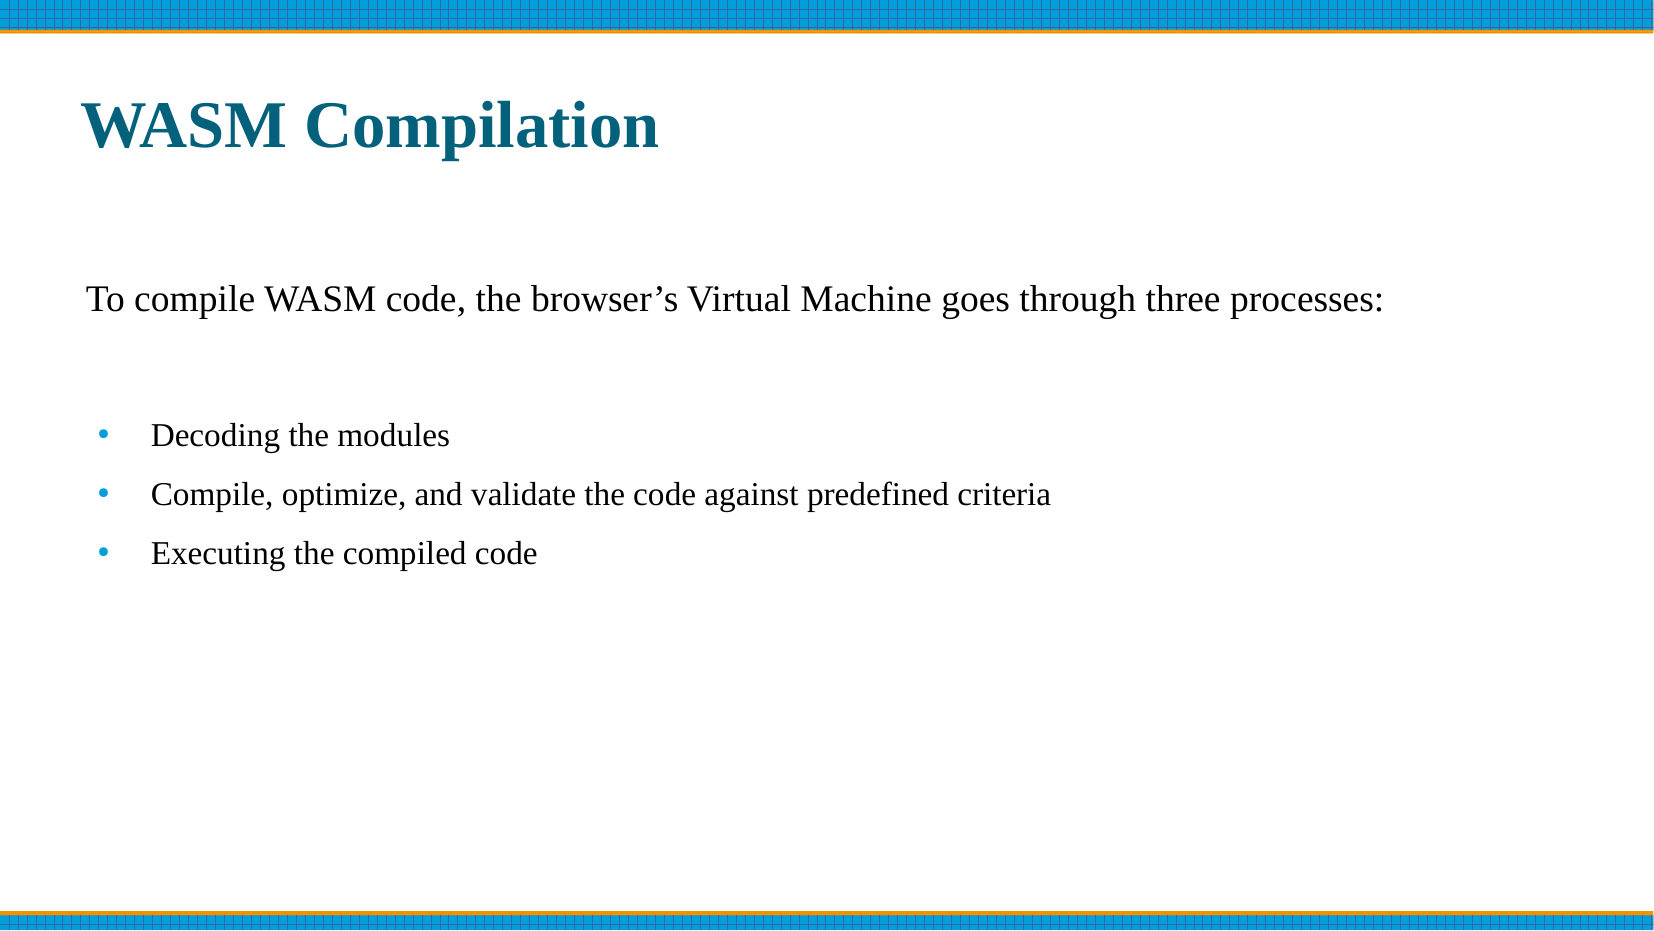

# WASM Compilation
To compile WASM code, the browser’s Virtual Machine goes through three processes:
Decoding the modules
Compile, optimize, and validate the code against predefined criteria
Executing the compiled code